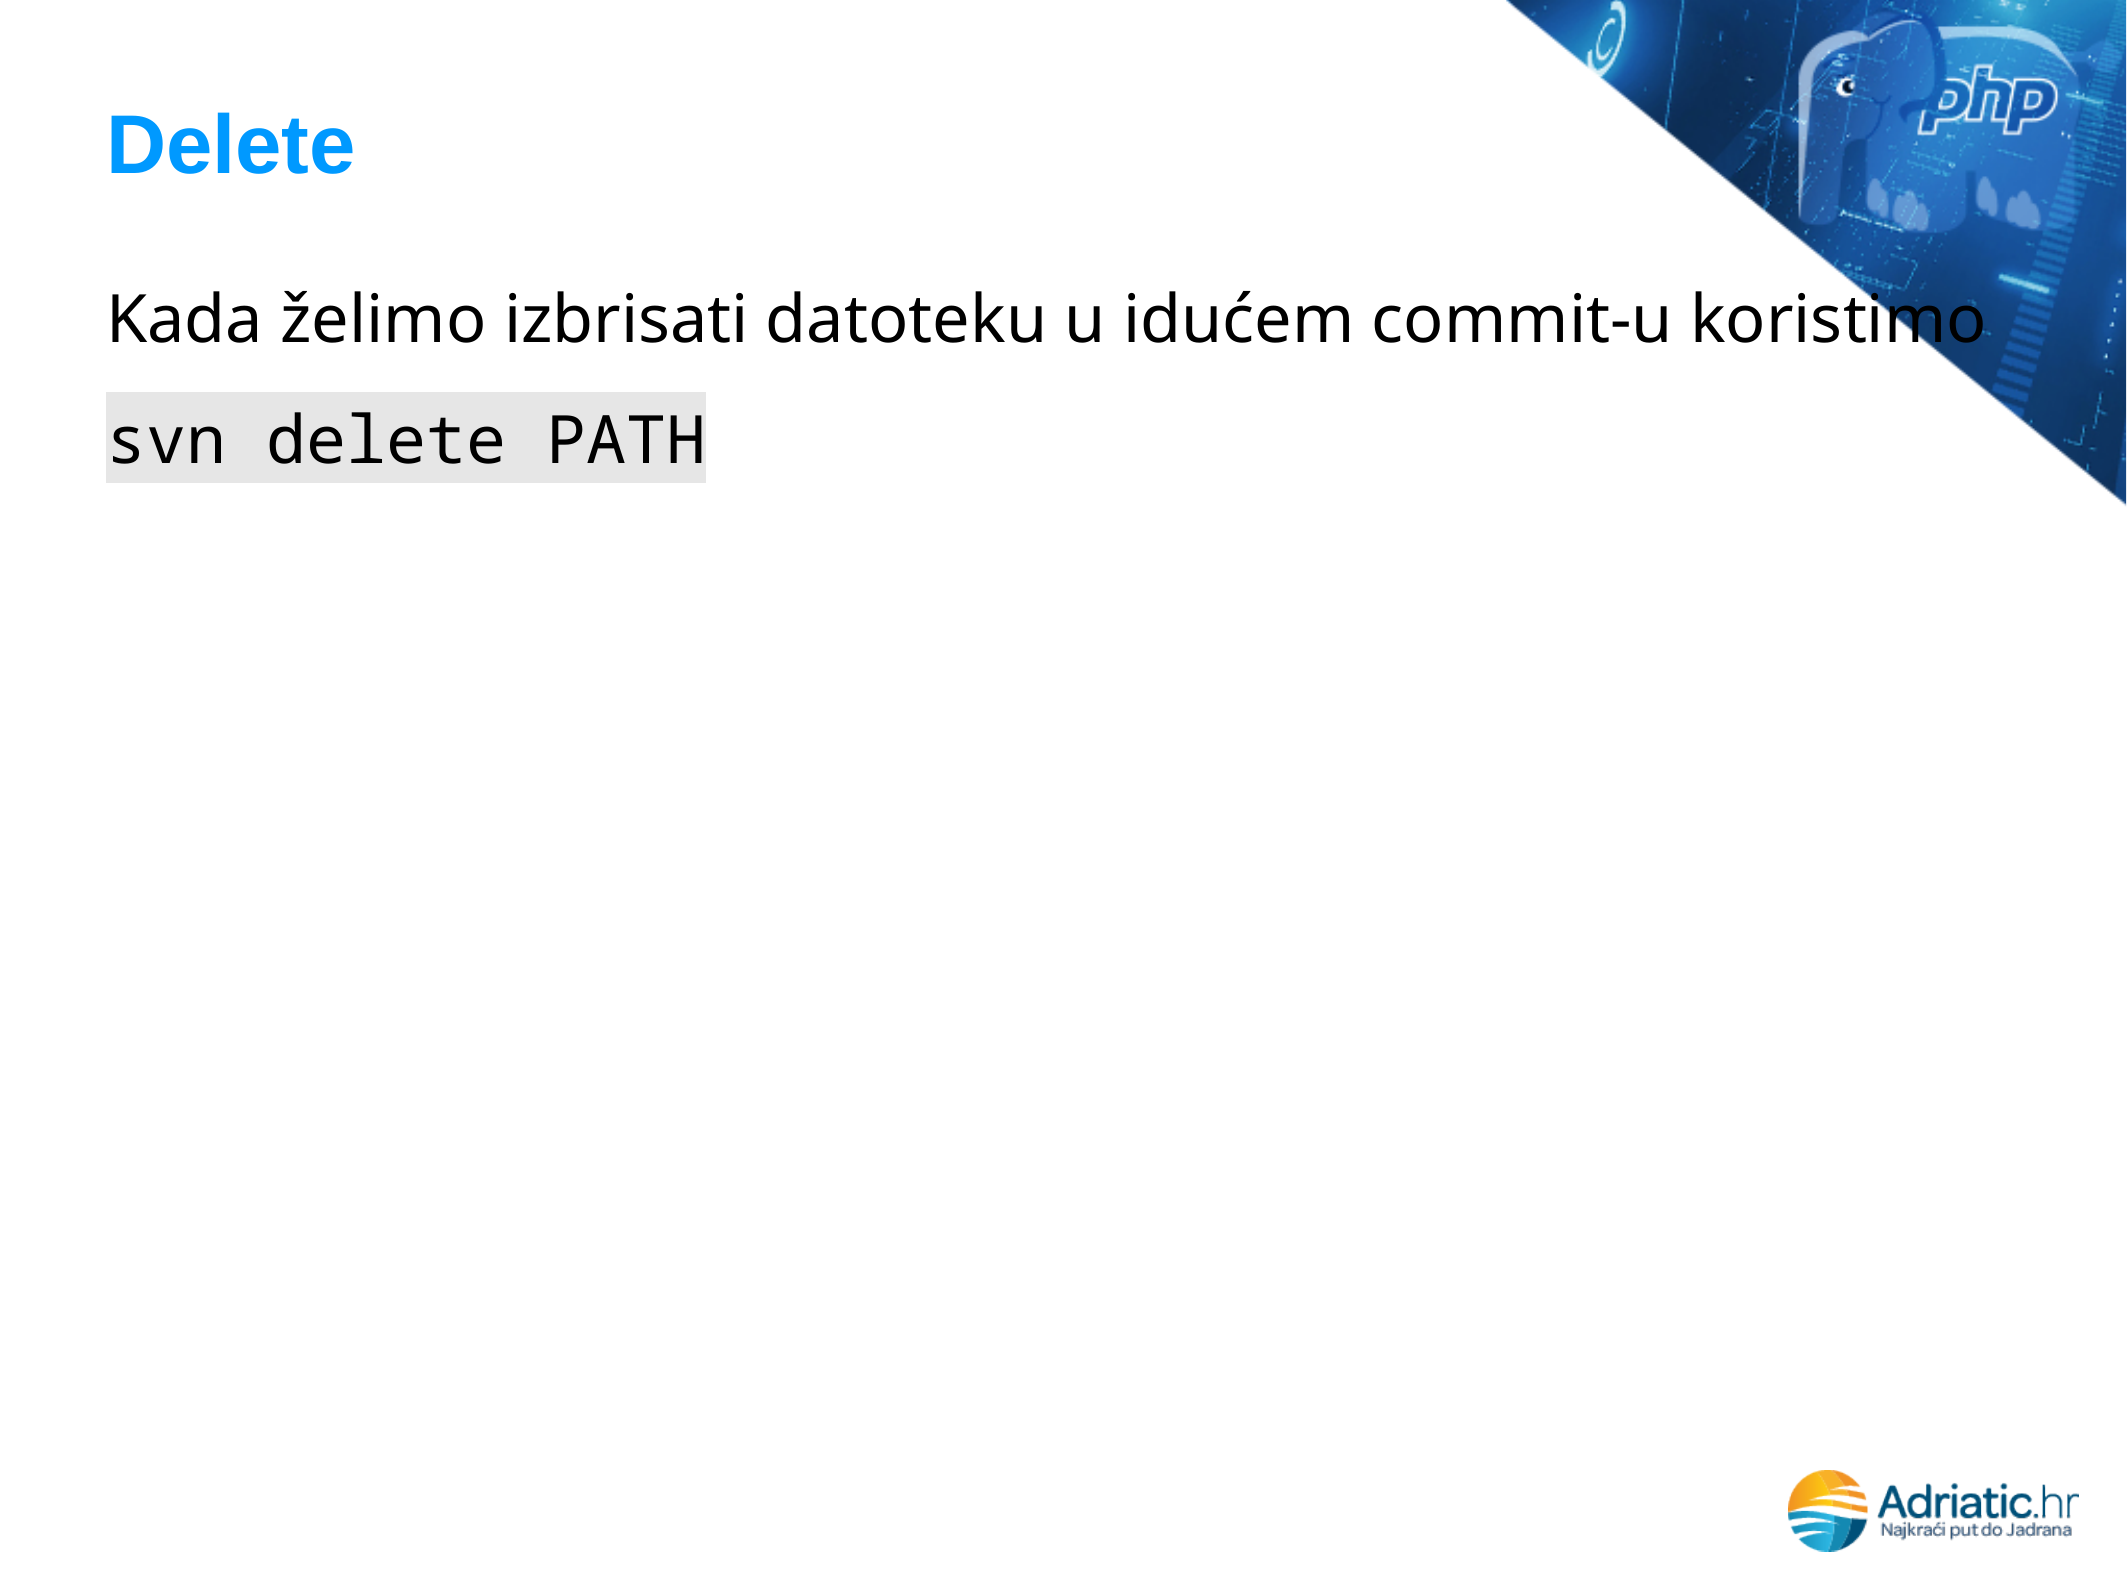

# Delete
Kada želimo izbrisati datoteku u idućem commit-u koristimo
svn delete PATH